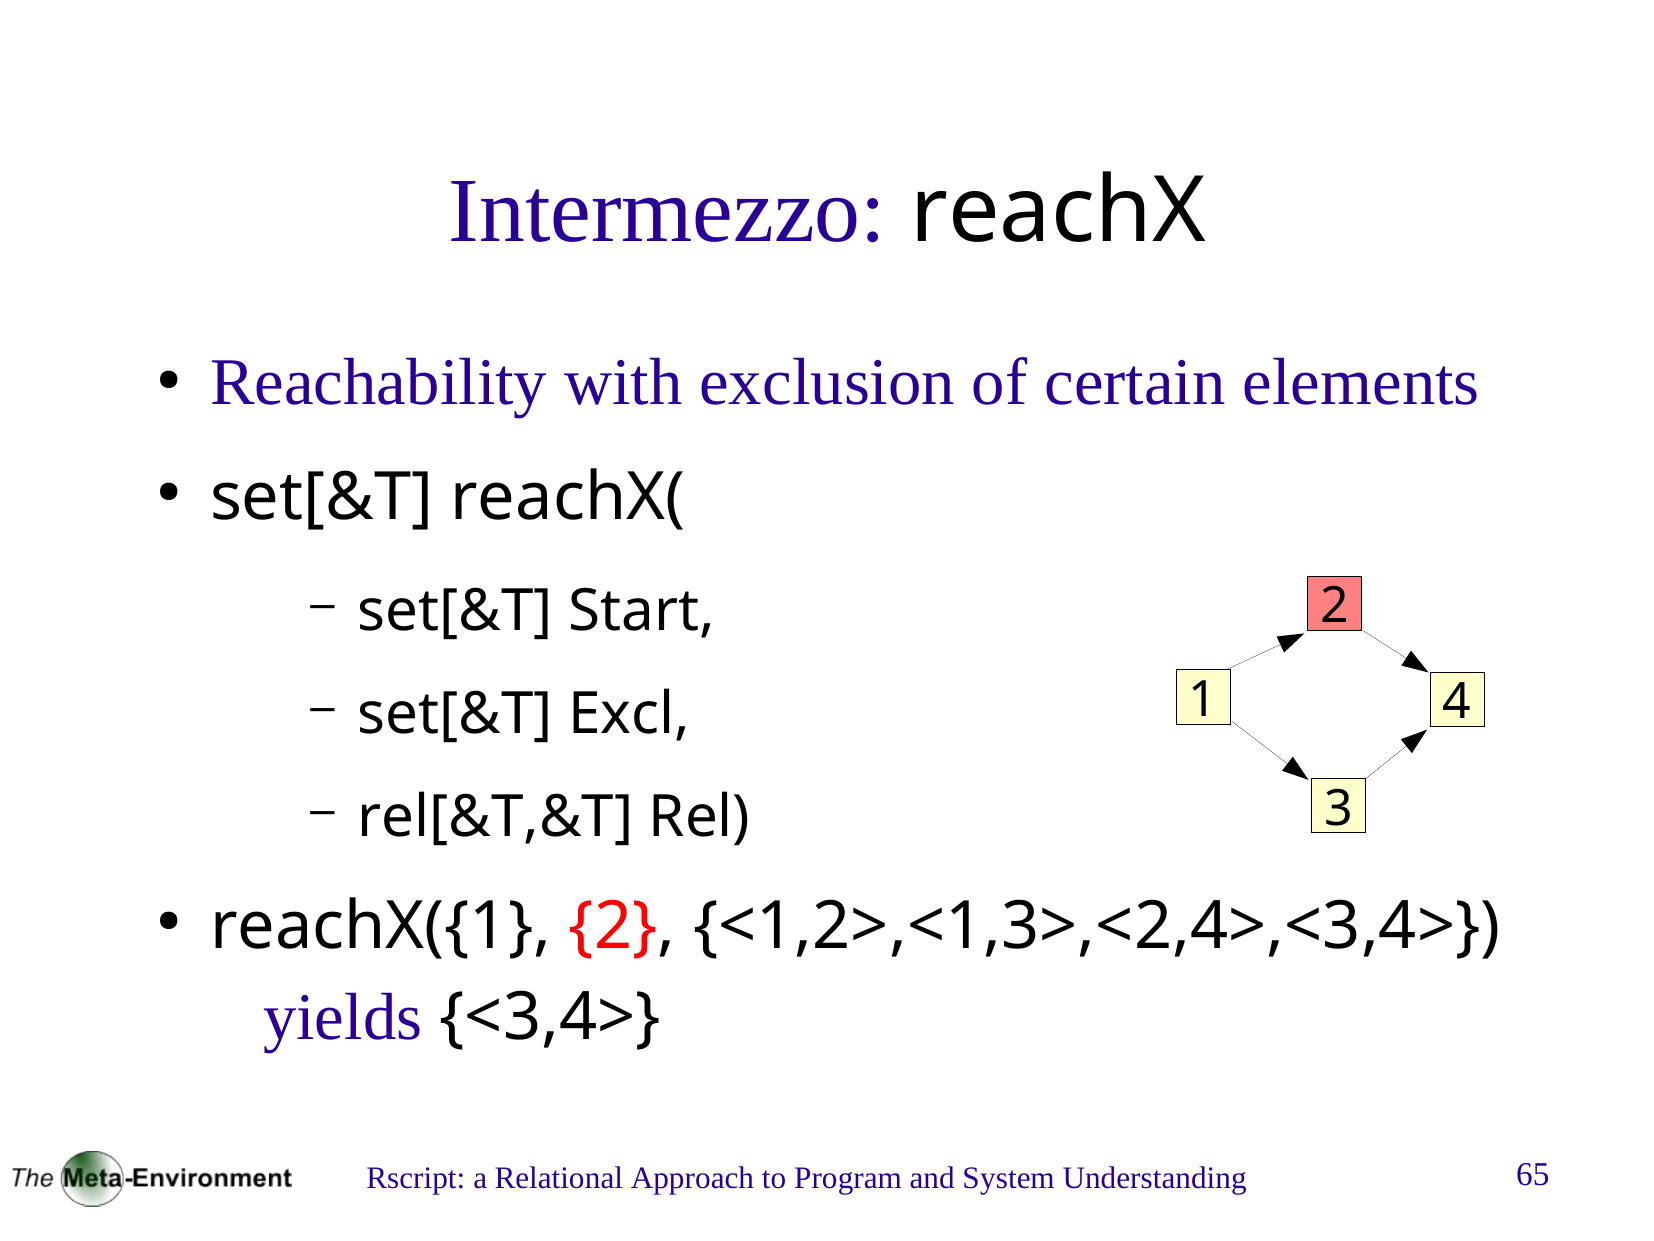

# Intermezzo: reachX
Reachability with exclusion of certain elements
set[&T] reachX(
set[&T] Start,
set[&T] Excl,
rel[&T,&T] Rel)
reachX({1}, {2}, {<1,2>,<1,3>,<2,4>,<3,4>}) yields {<3,4>}
2
1
4
3